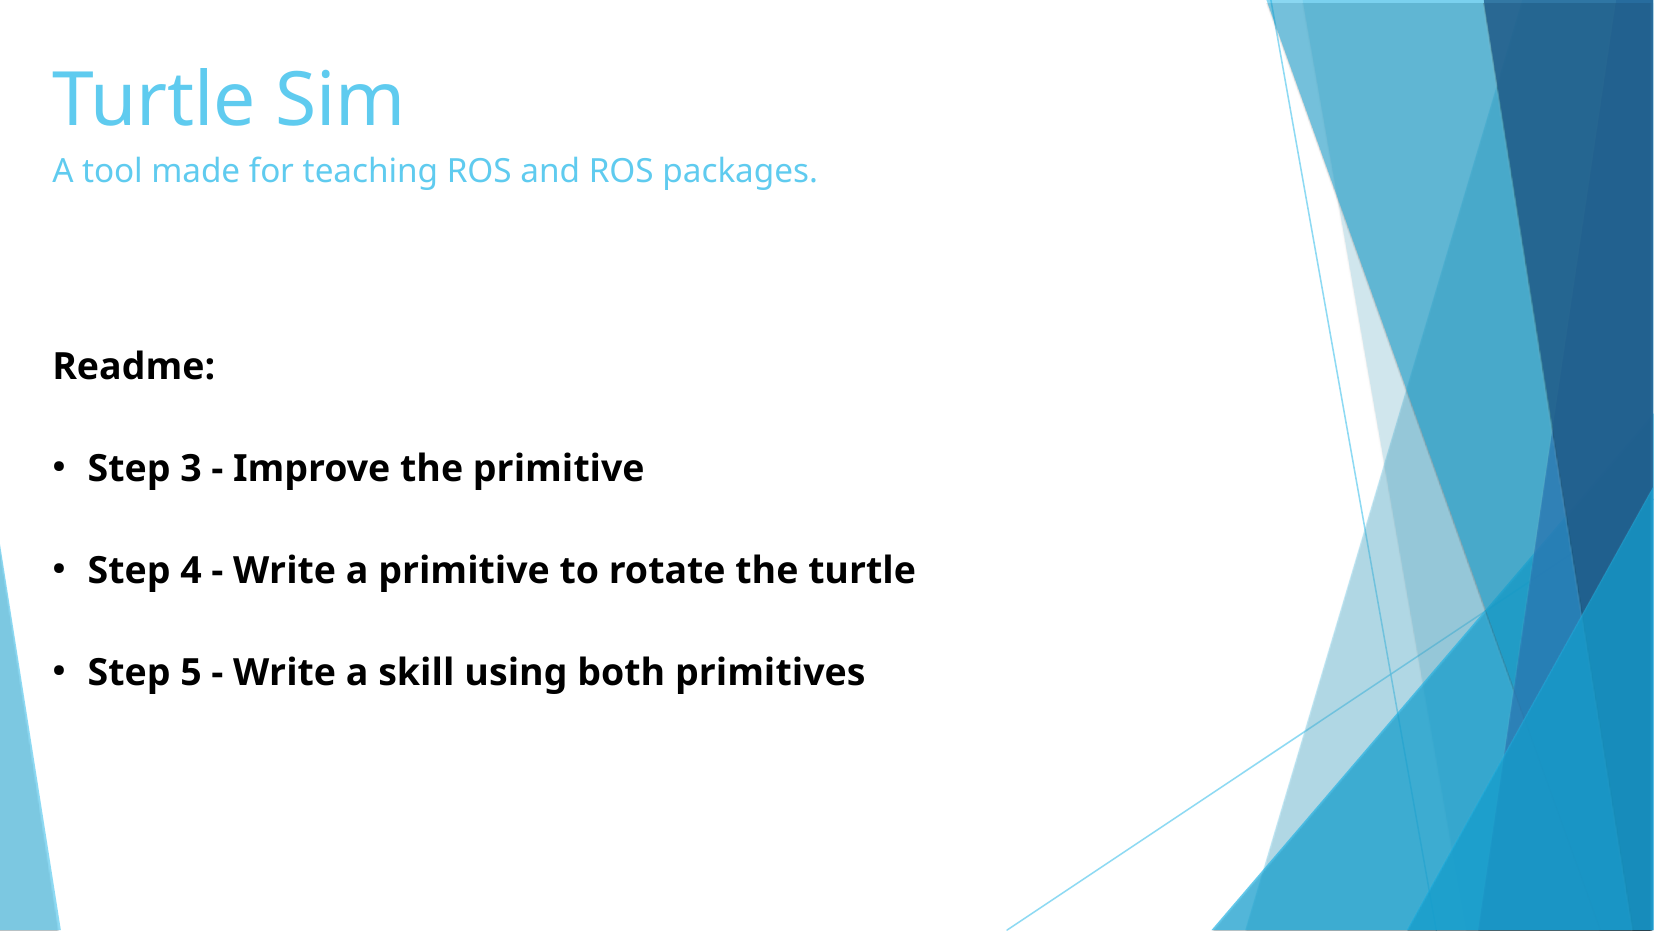

Turtle Sim
A tool made for teaching ROS and ROS packages.
Readme:
Step 3 - Improve the primitive
Step 4 - Write a primitive to rotate the turtle
Step 5 - Write a skill using both primitives